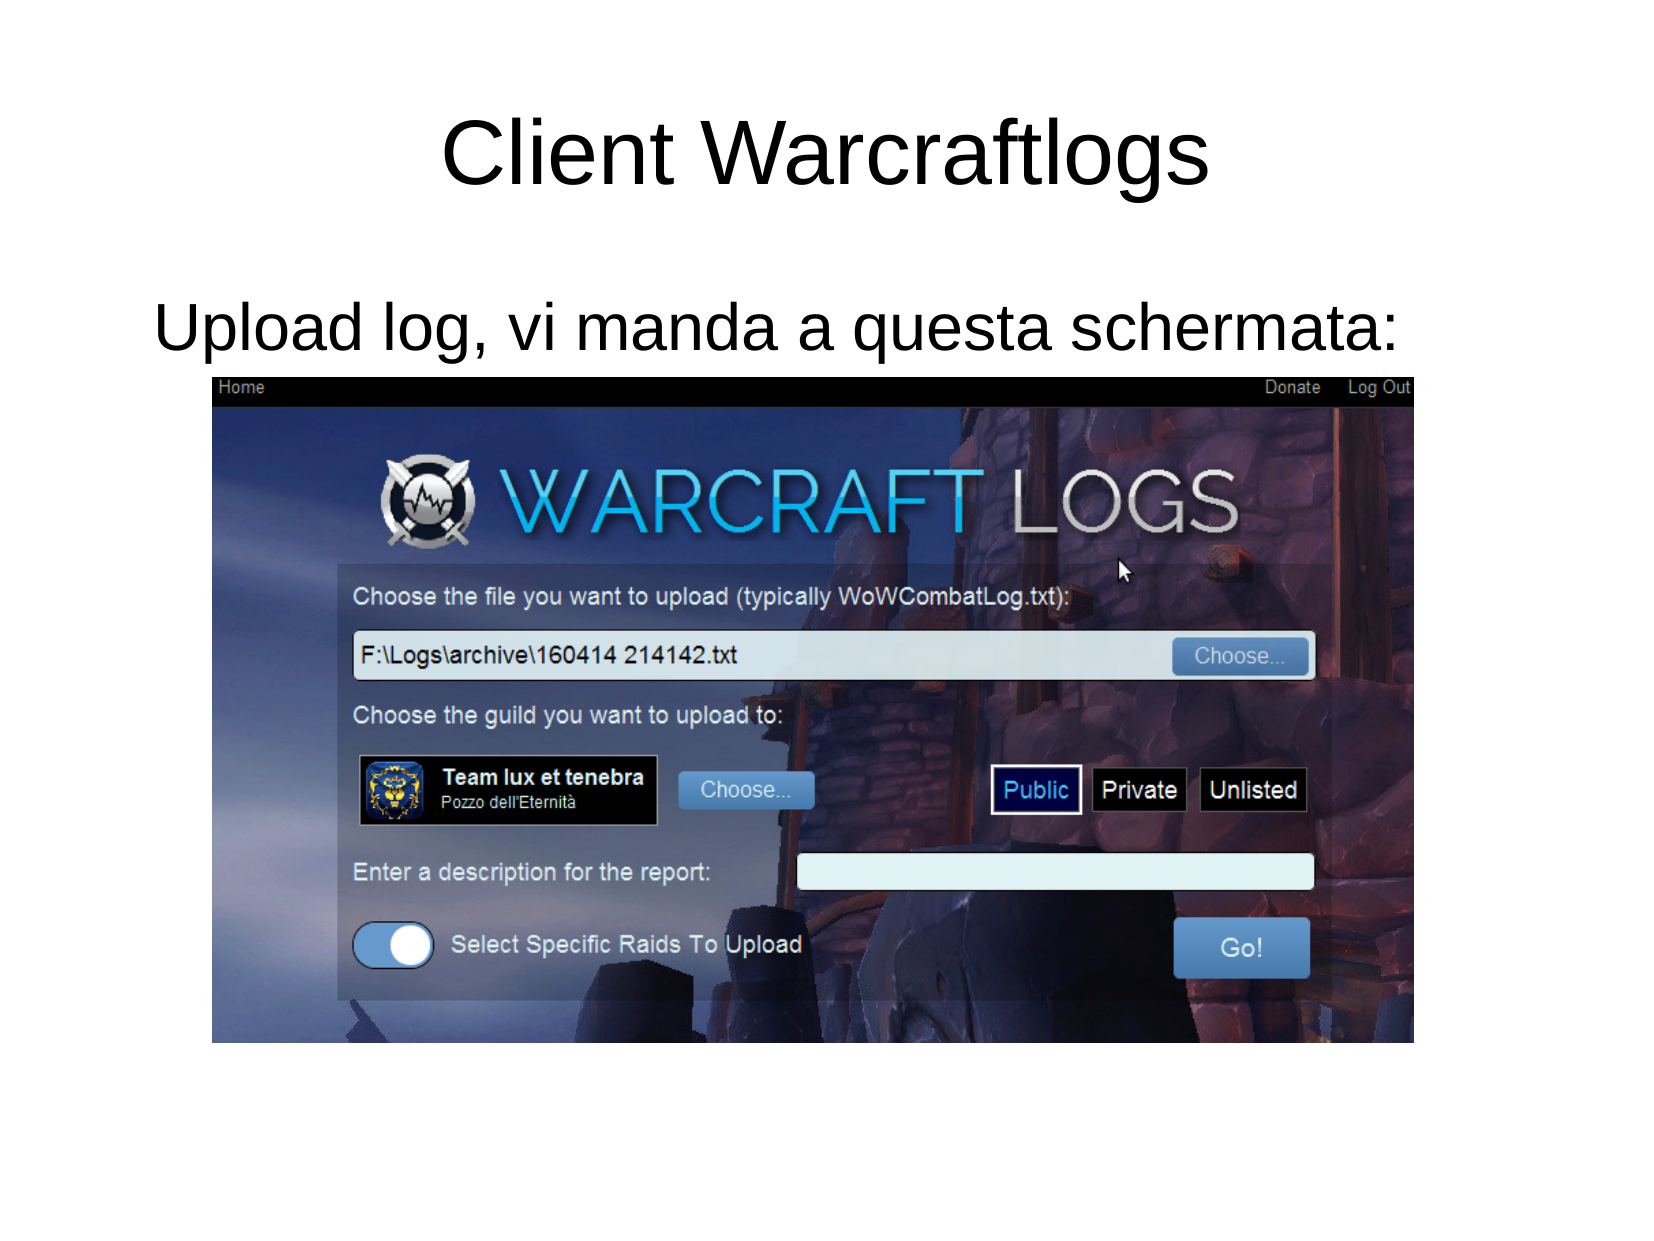

# Client Warcraftlogs
Upload log, vi manda a questa schermata: